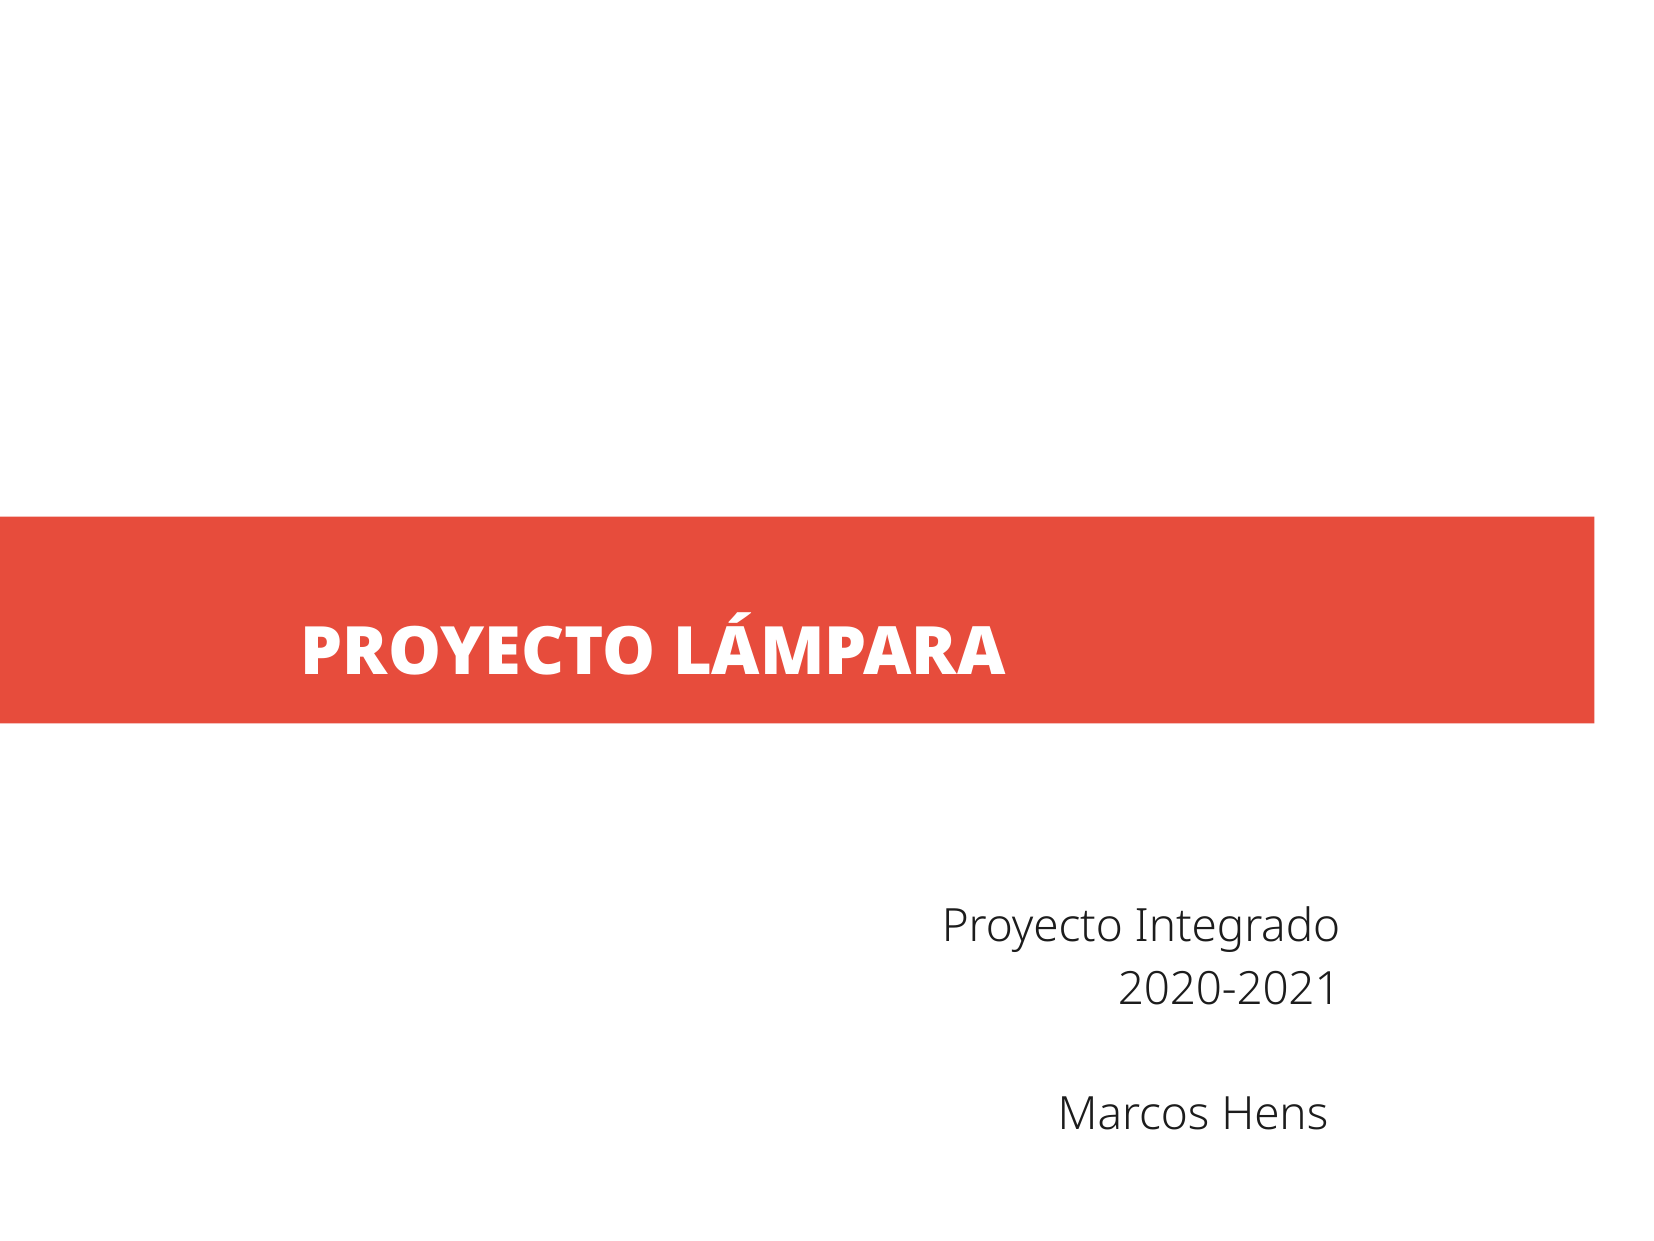

# PROYECTO LÁMPARA
Proyecto Integrado
2020-2021
 Marcos Hens